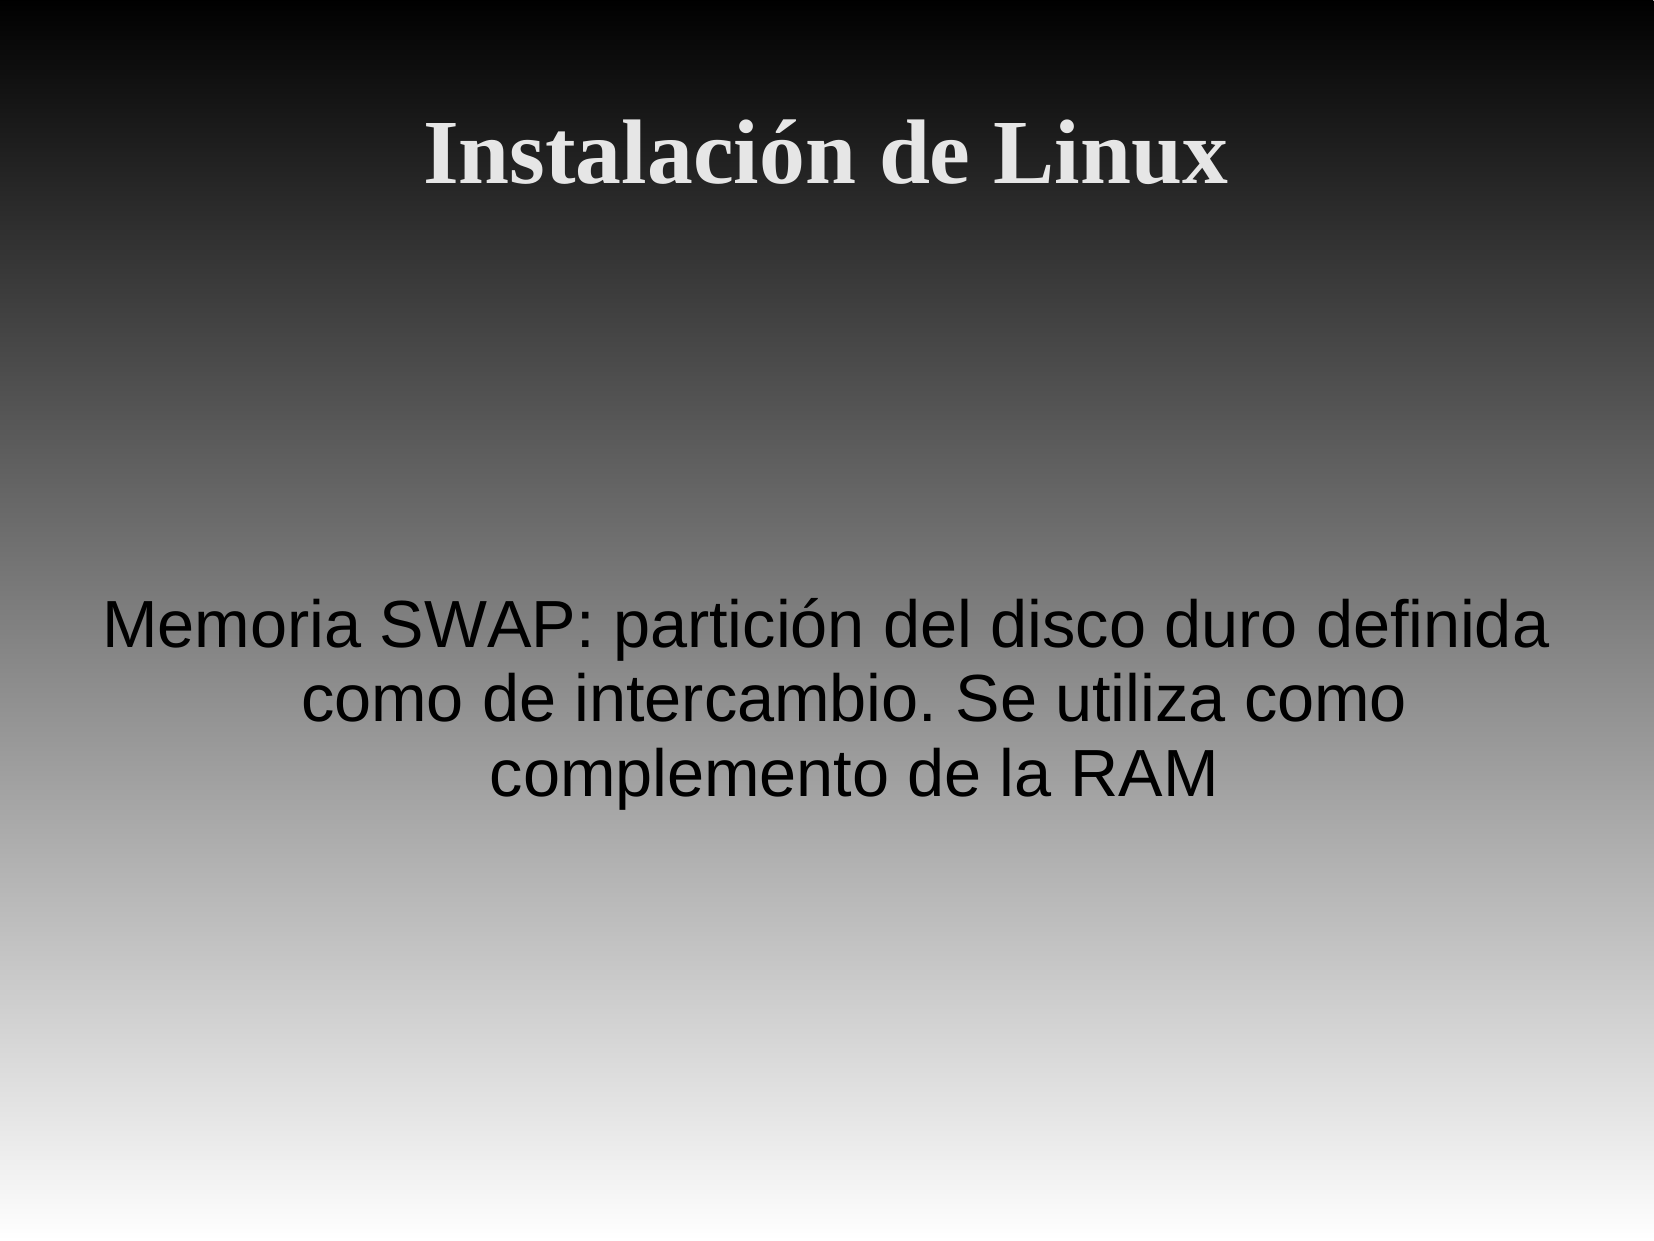

# Instalación de Linux
Memoria SWAP: partición del disco duro definida como de intercambio. Se utiliza como complemento de la RAM